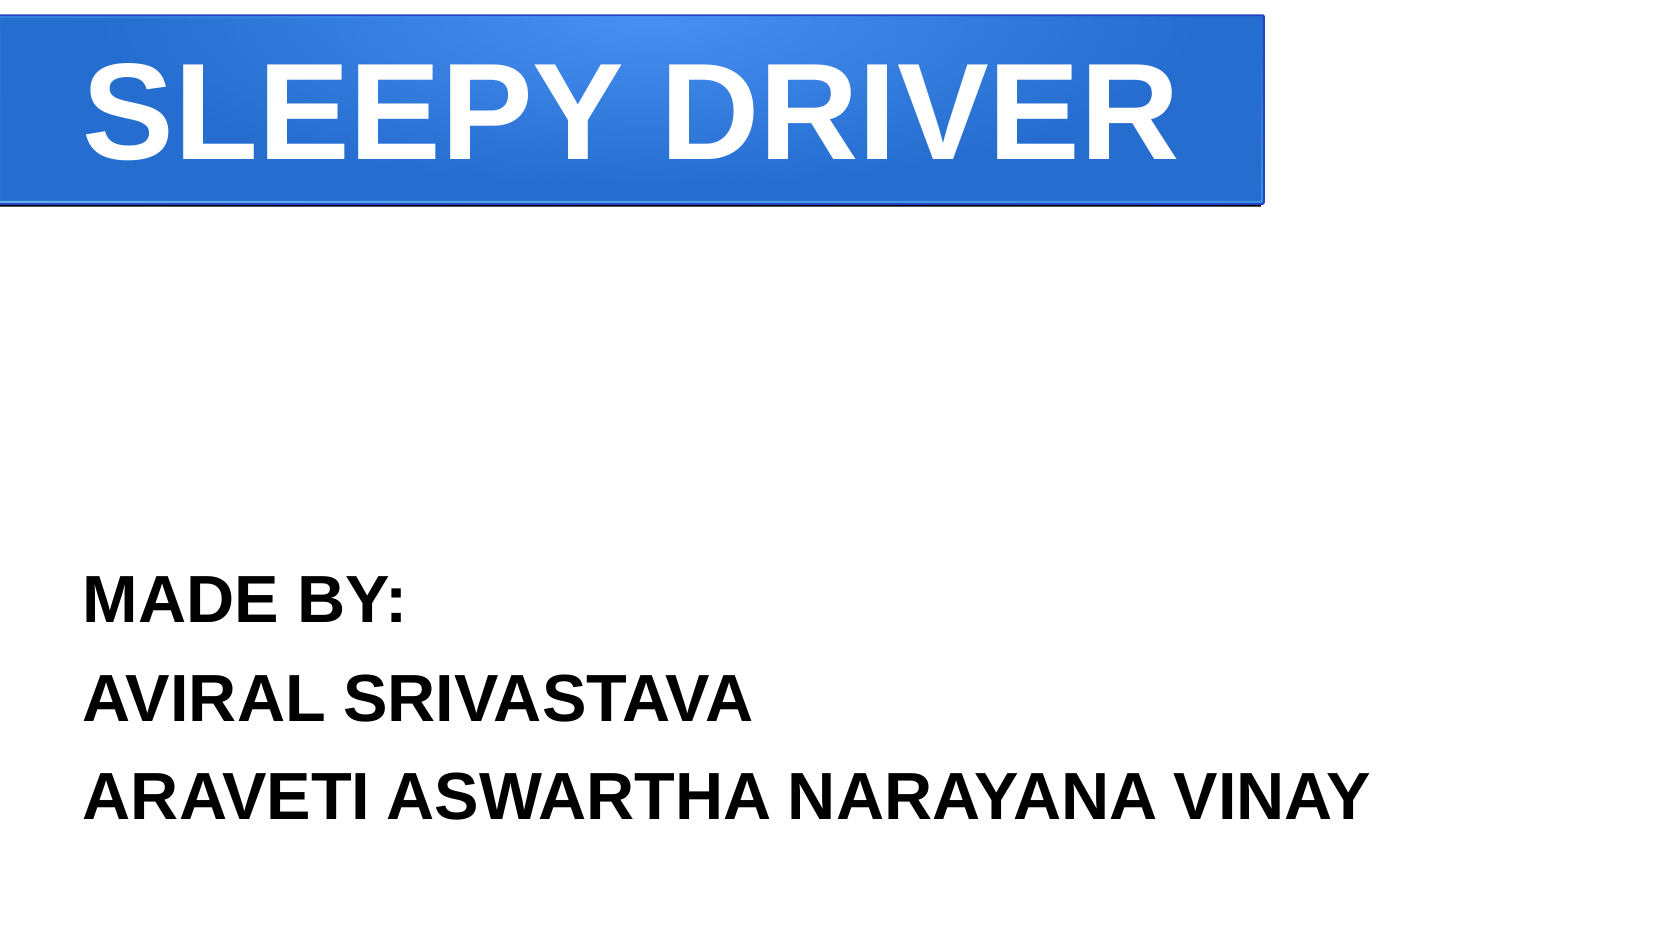

# SLEEPY DRIVER
MADE BY:
AVIRAL SRIVASTAVA
ARAVETI ASWARTHA NARAYANA VINAY